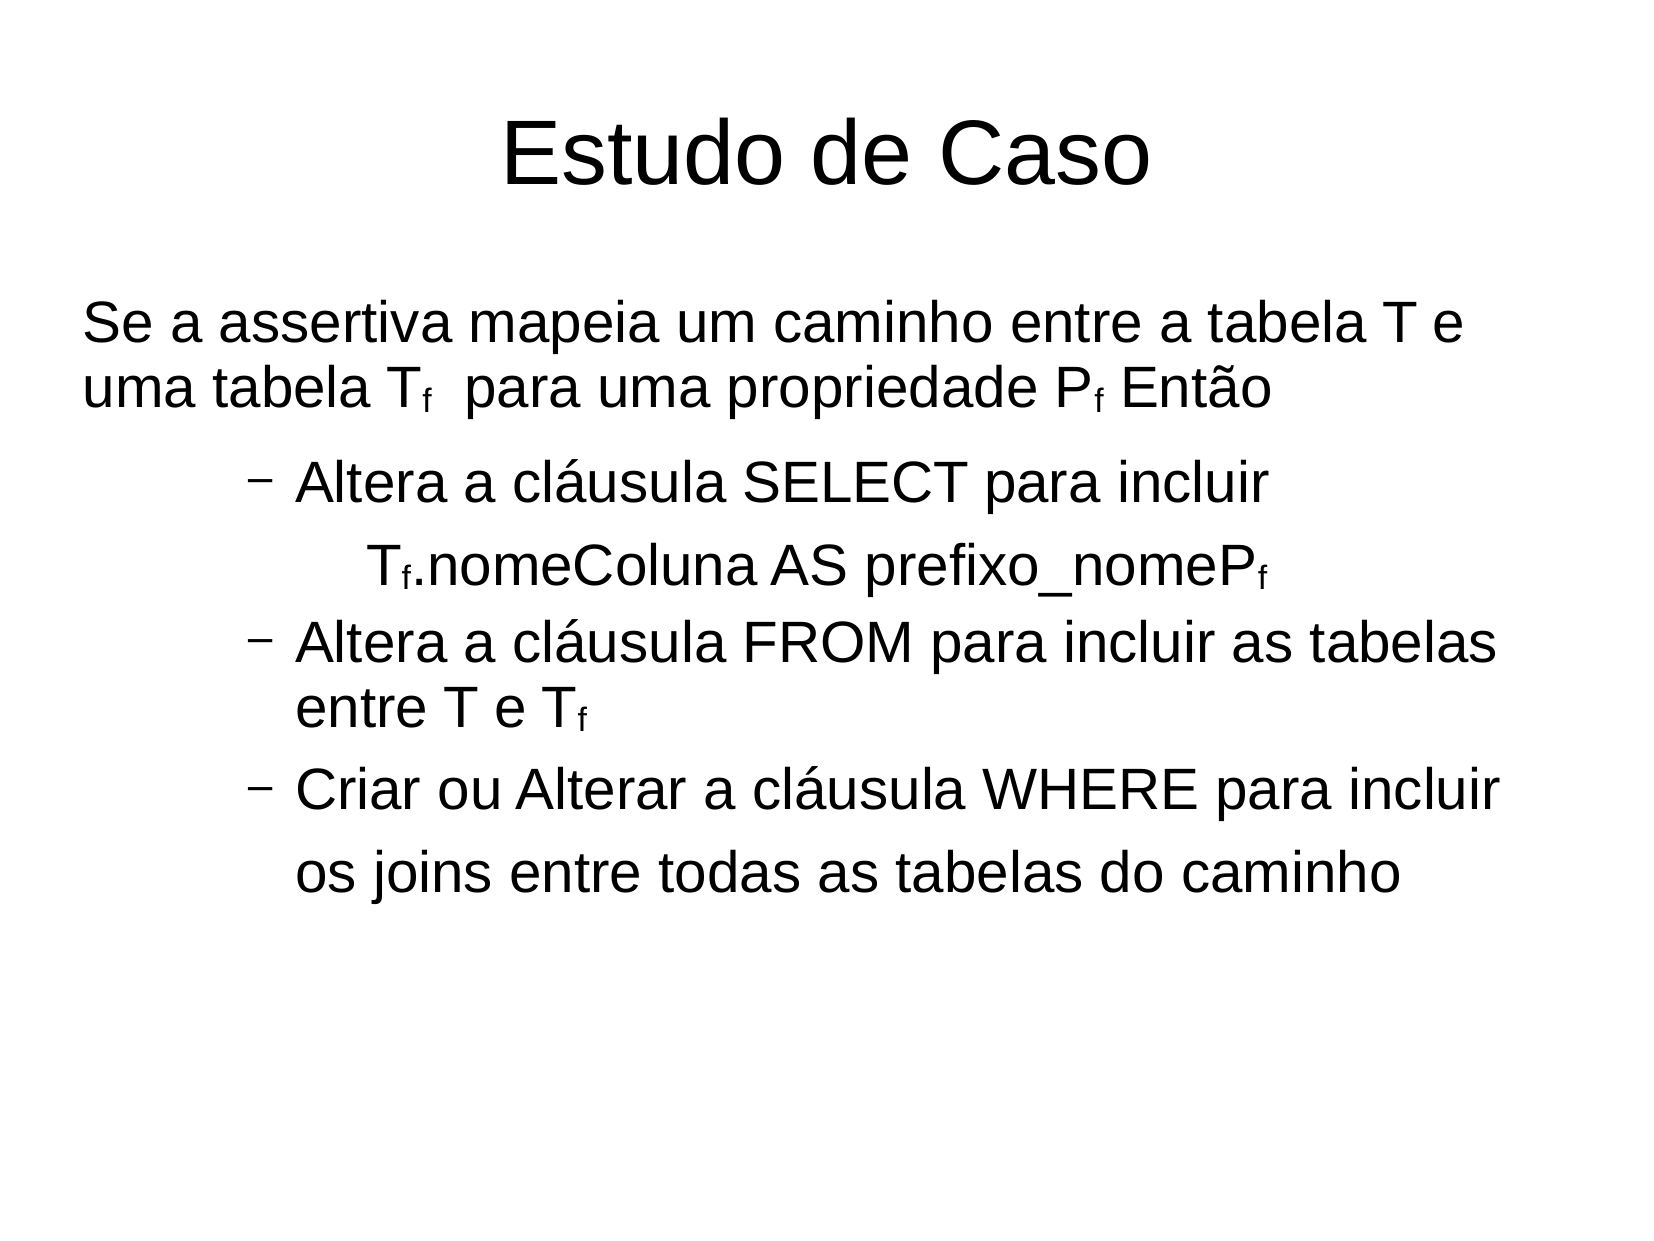

# Estudo de Caso
Se a assertiva mapeia um caminho entre a tabela T e 	uma tabela Tf para uma propriedade Pf Então
Altera a cláusula SELECT para incluir
Tf.nomeColuna AS prefixo_nomePf
Altera a cláusula FROM para incluir as tabelas entre T e Tf
Criar ou Alterar a cláusula WHERE para incluir
os joins entre todas as tabelas do caminho